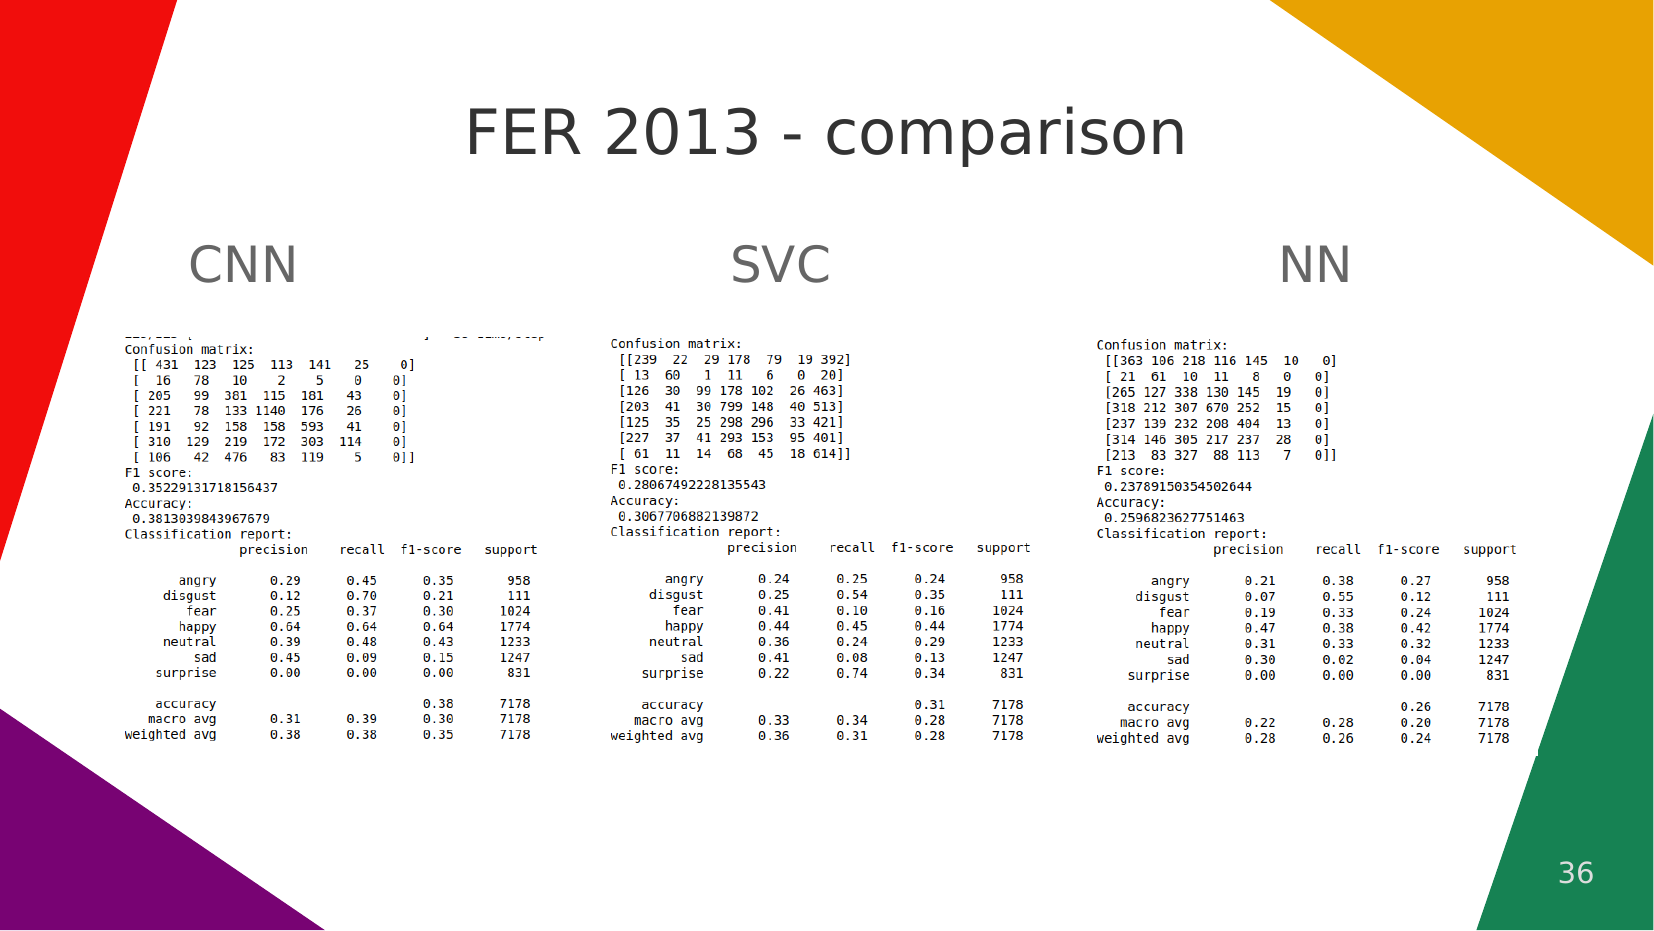

# FER 2013 - comparison
CNN SVC NN
36